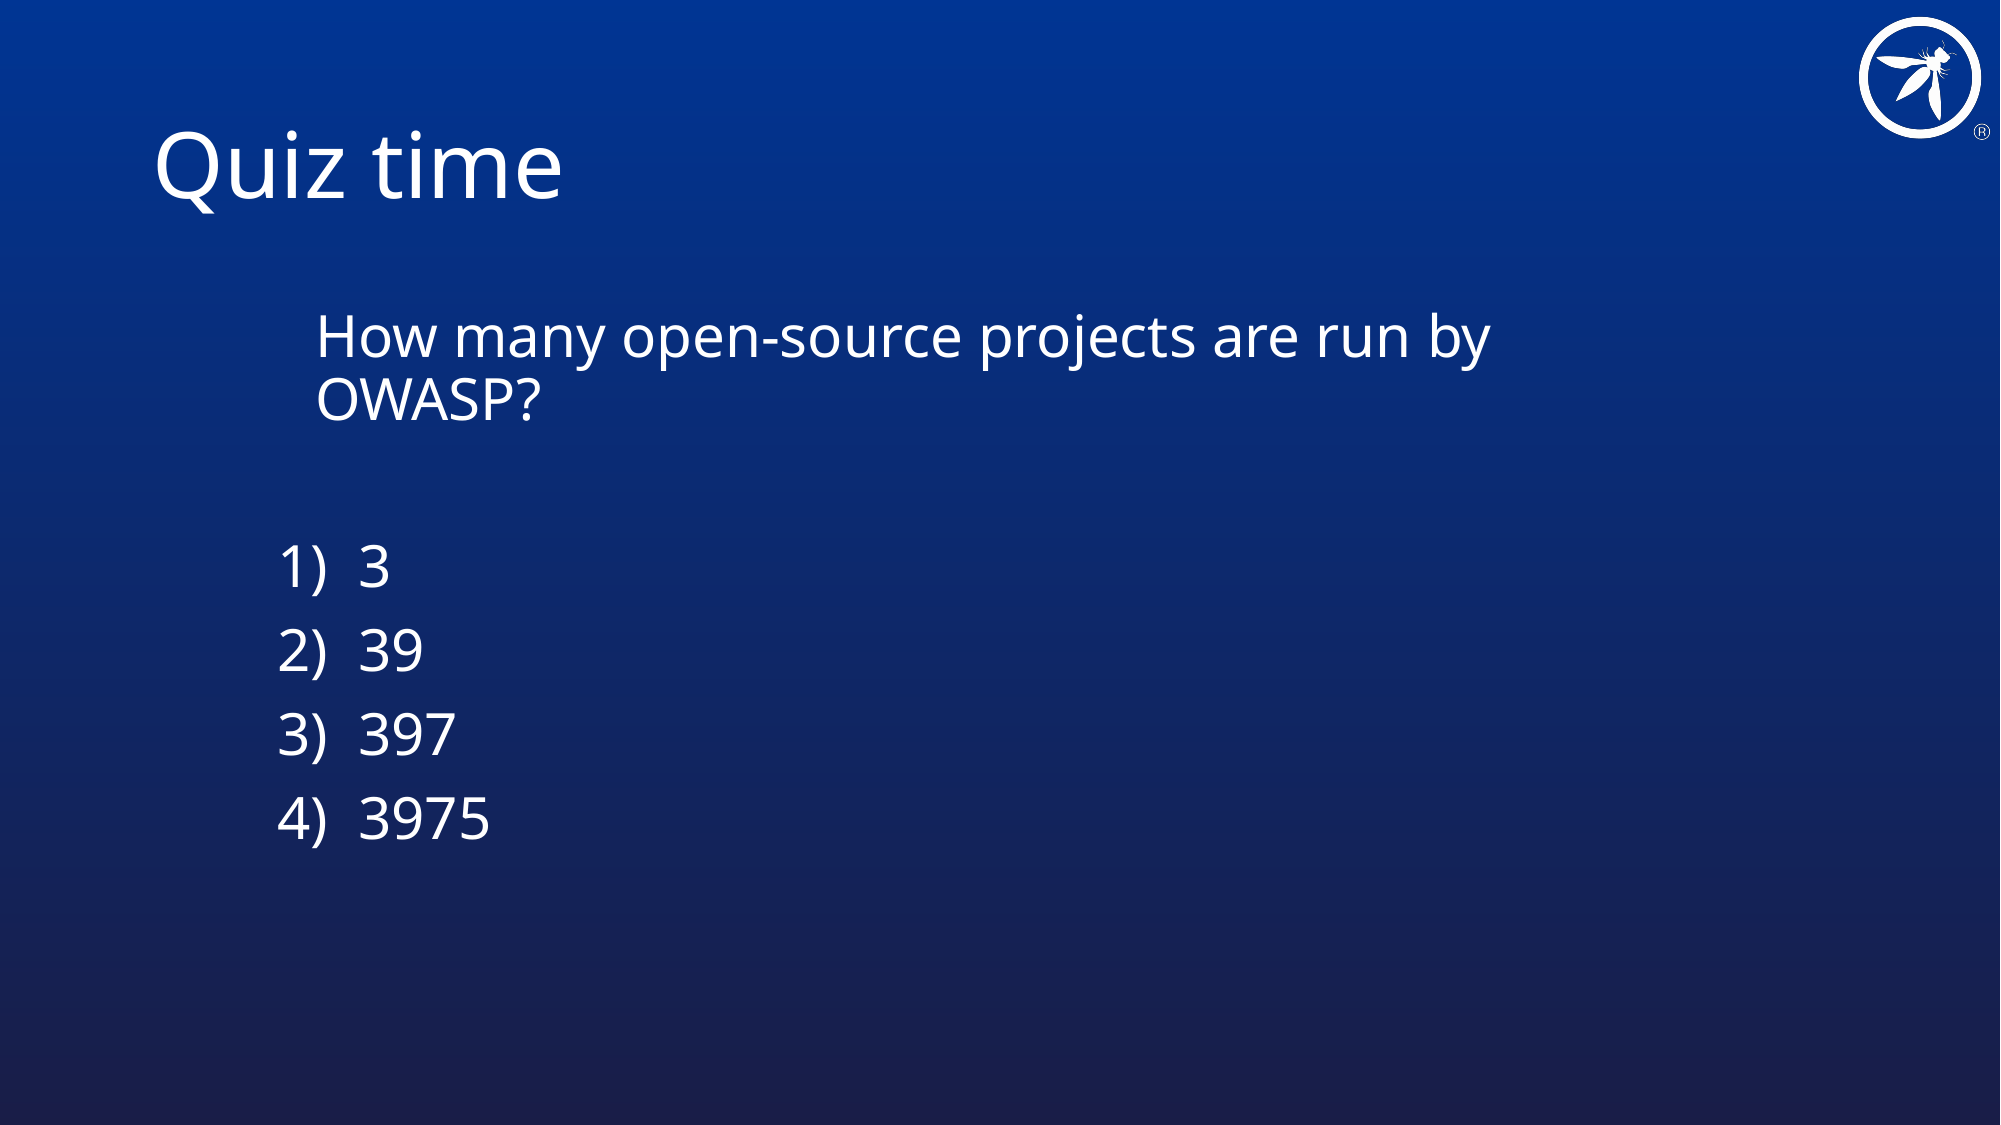

# Quiz time
How many open-source projects are run by OWASP?
 3
 39
 397
 3975